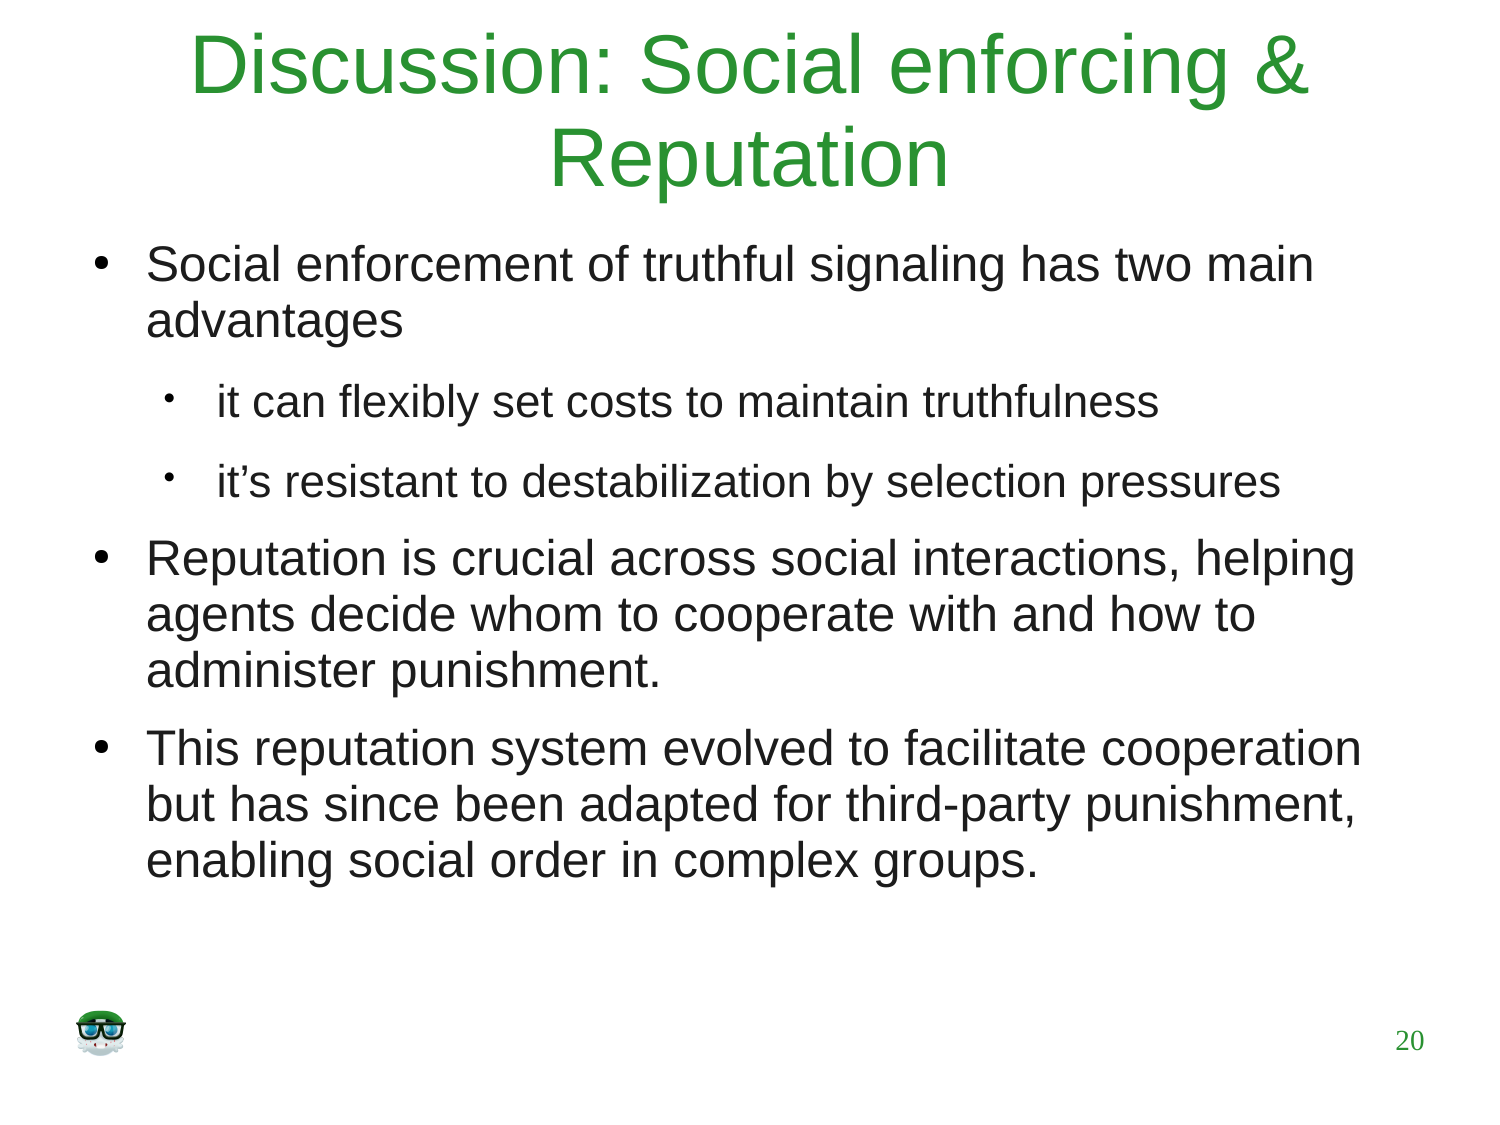

# Discussion: Social enforcing & Reputation
Social enforcement of truthful signaling has two main advantages
it can flexibly set costs to maintain truthfulness
it’s resistant to destabilization by selection pressures
Reputation is crucial across social interactions, helping agents decide whom to cooperate with and how to administer punishment.
This reputation system evolved to facilitate cooperation but has since been adapted for third-party punishment, enabling social order in complex groups.
20